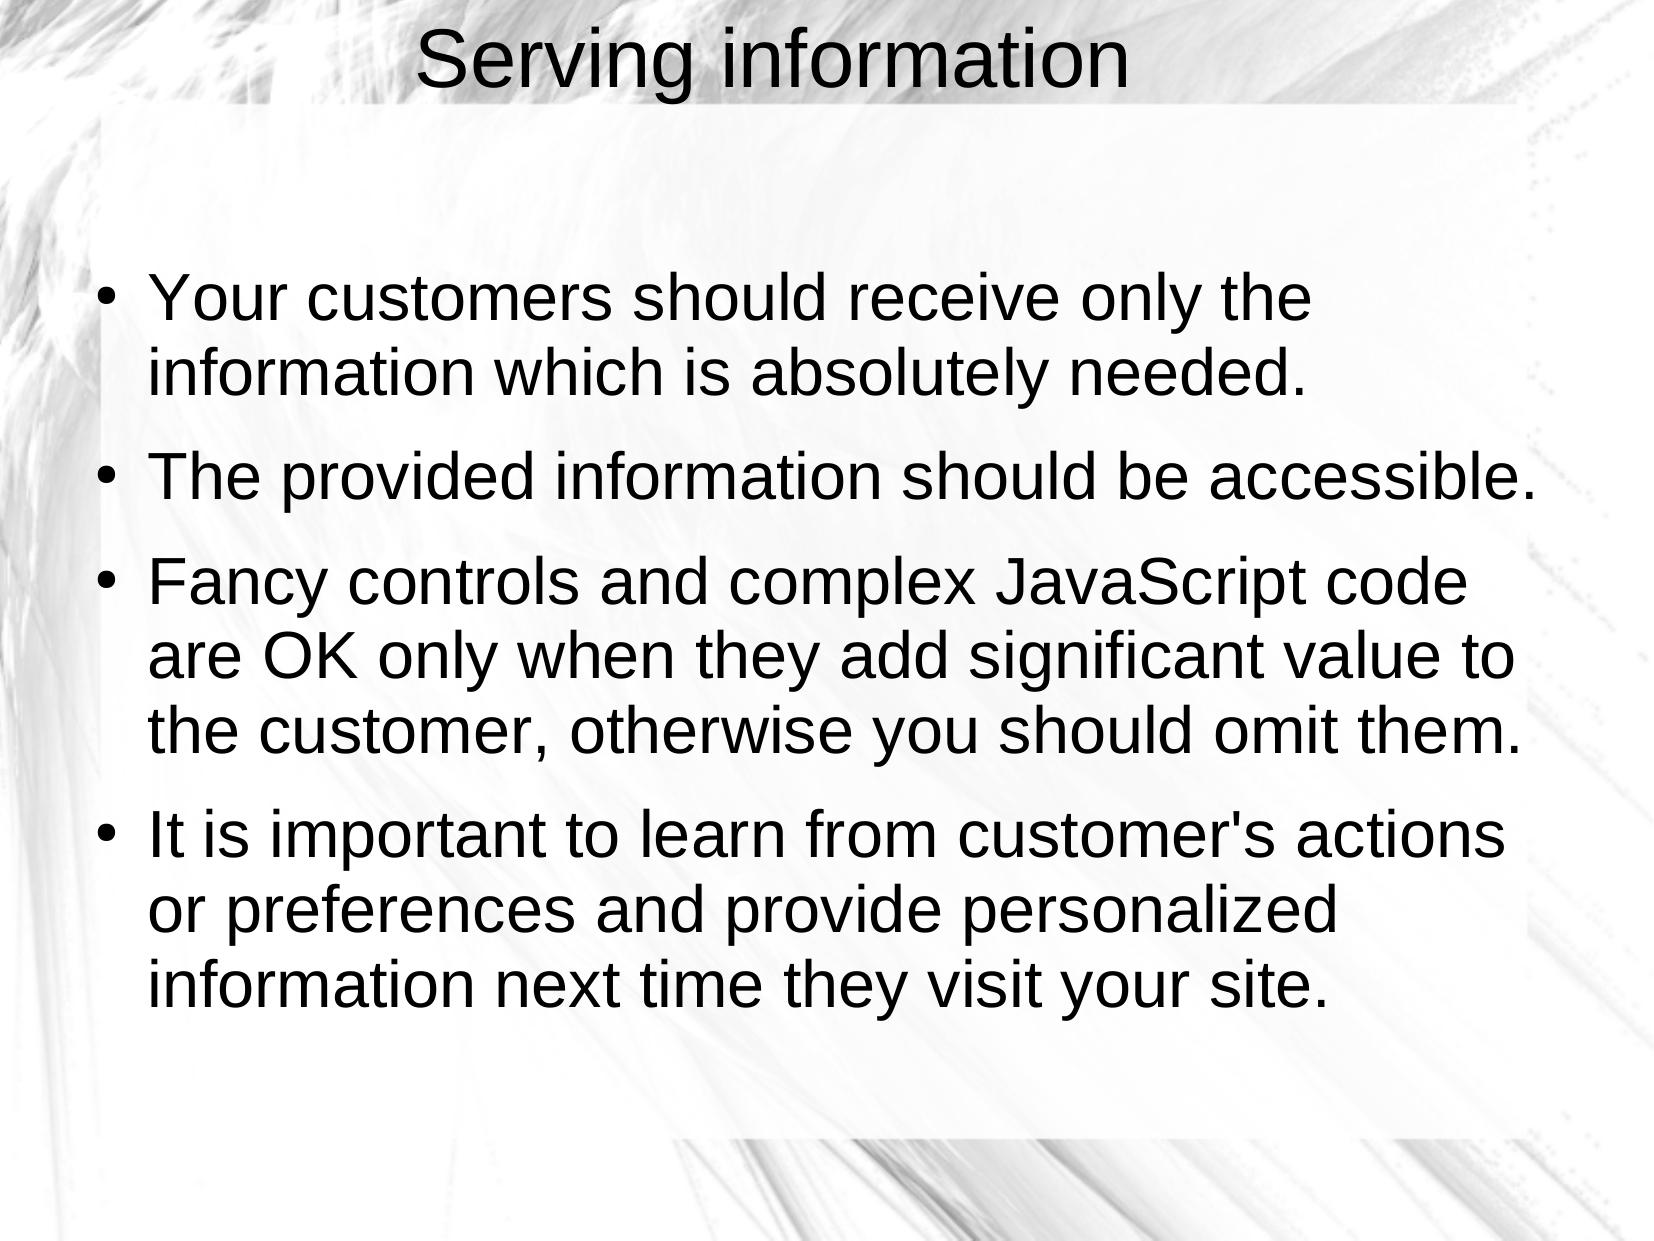

# Serving information
Your customers should receive only the information which is absolutely needed.
The provided information should be accessible.
Fancy controls and complex JavaScript code are OK only when they add significant value to the customer, otherwise you should omit them.
It is important to learn from customer's actions or preferences and provide personalized information next time they visit your site.